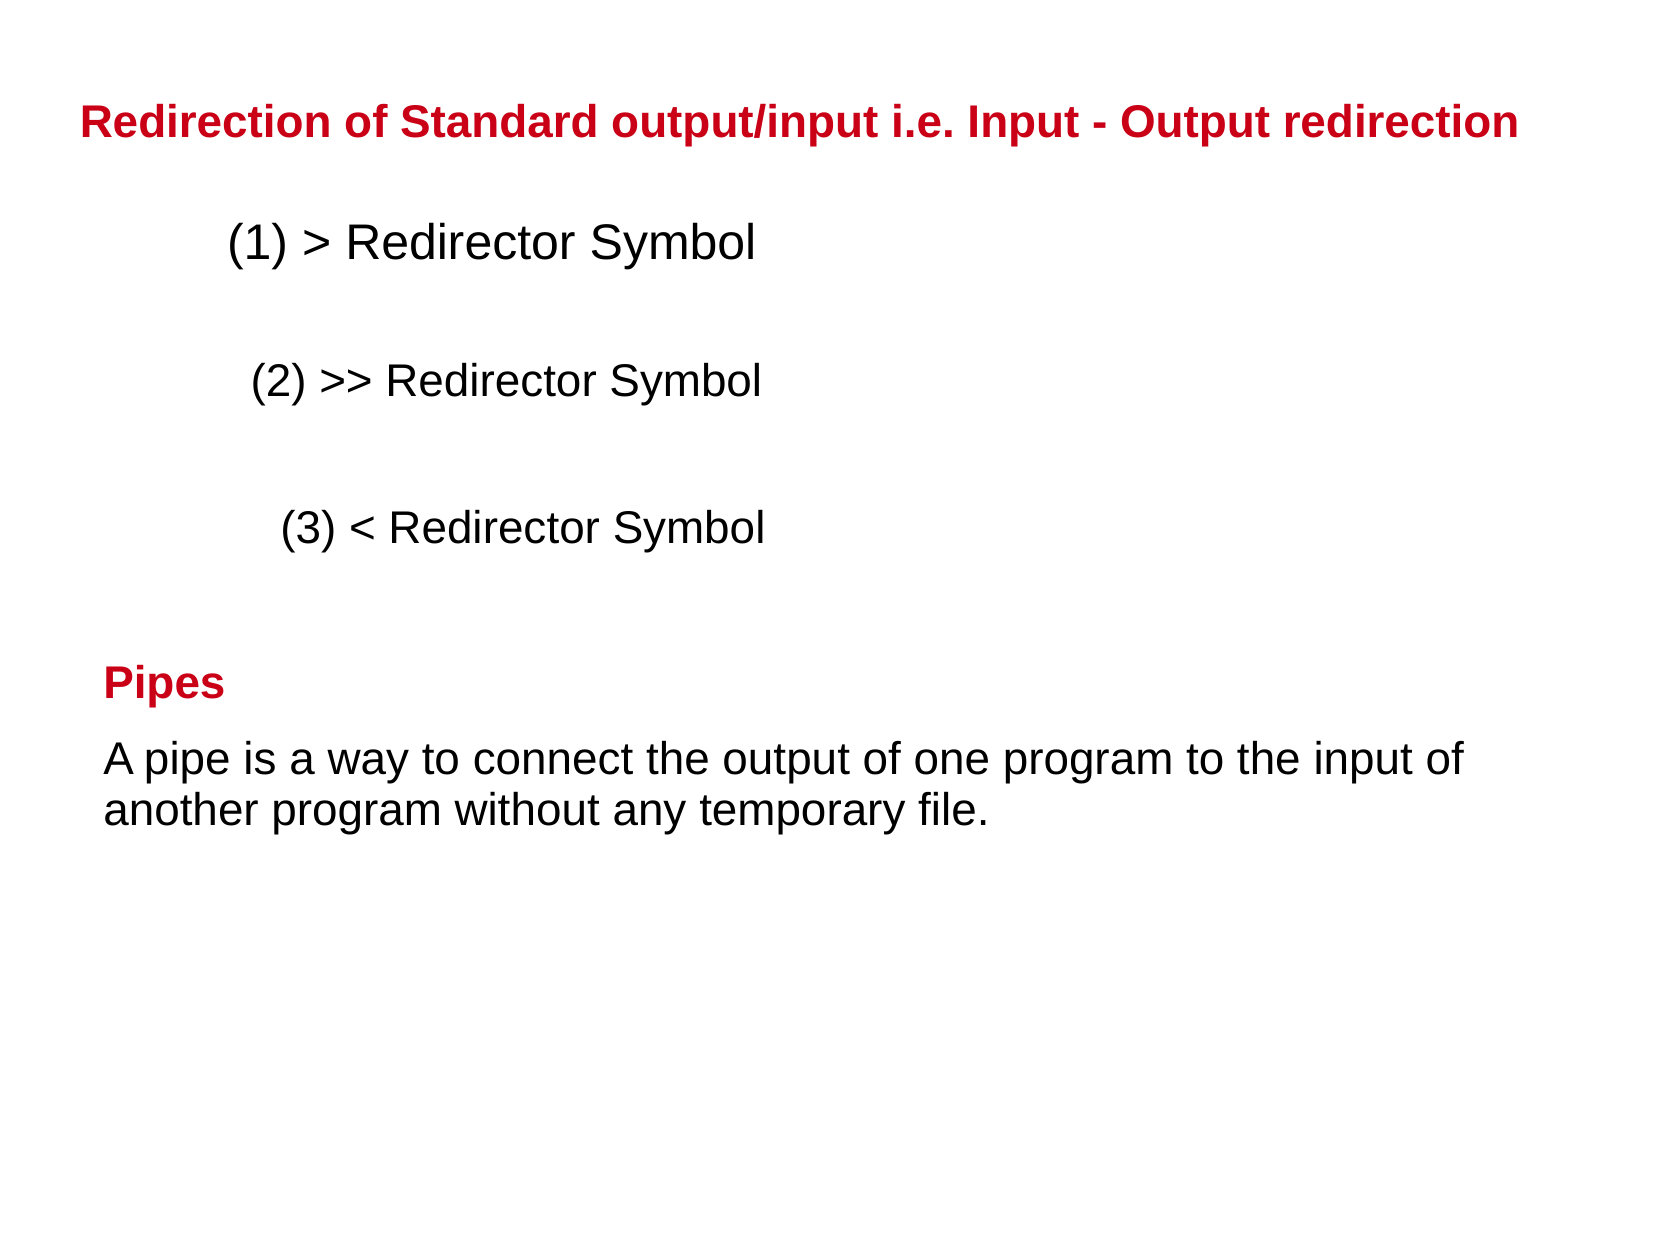

Redirection of Standard output/input i.e. Input - Output redirection
(1) > Redirector Symbol
(2) >> Redirector Symbol
(3) < Redirector Symbol
Pipes
A pipe is a way to connect the output of one program to the input of another program without any temporary file.